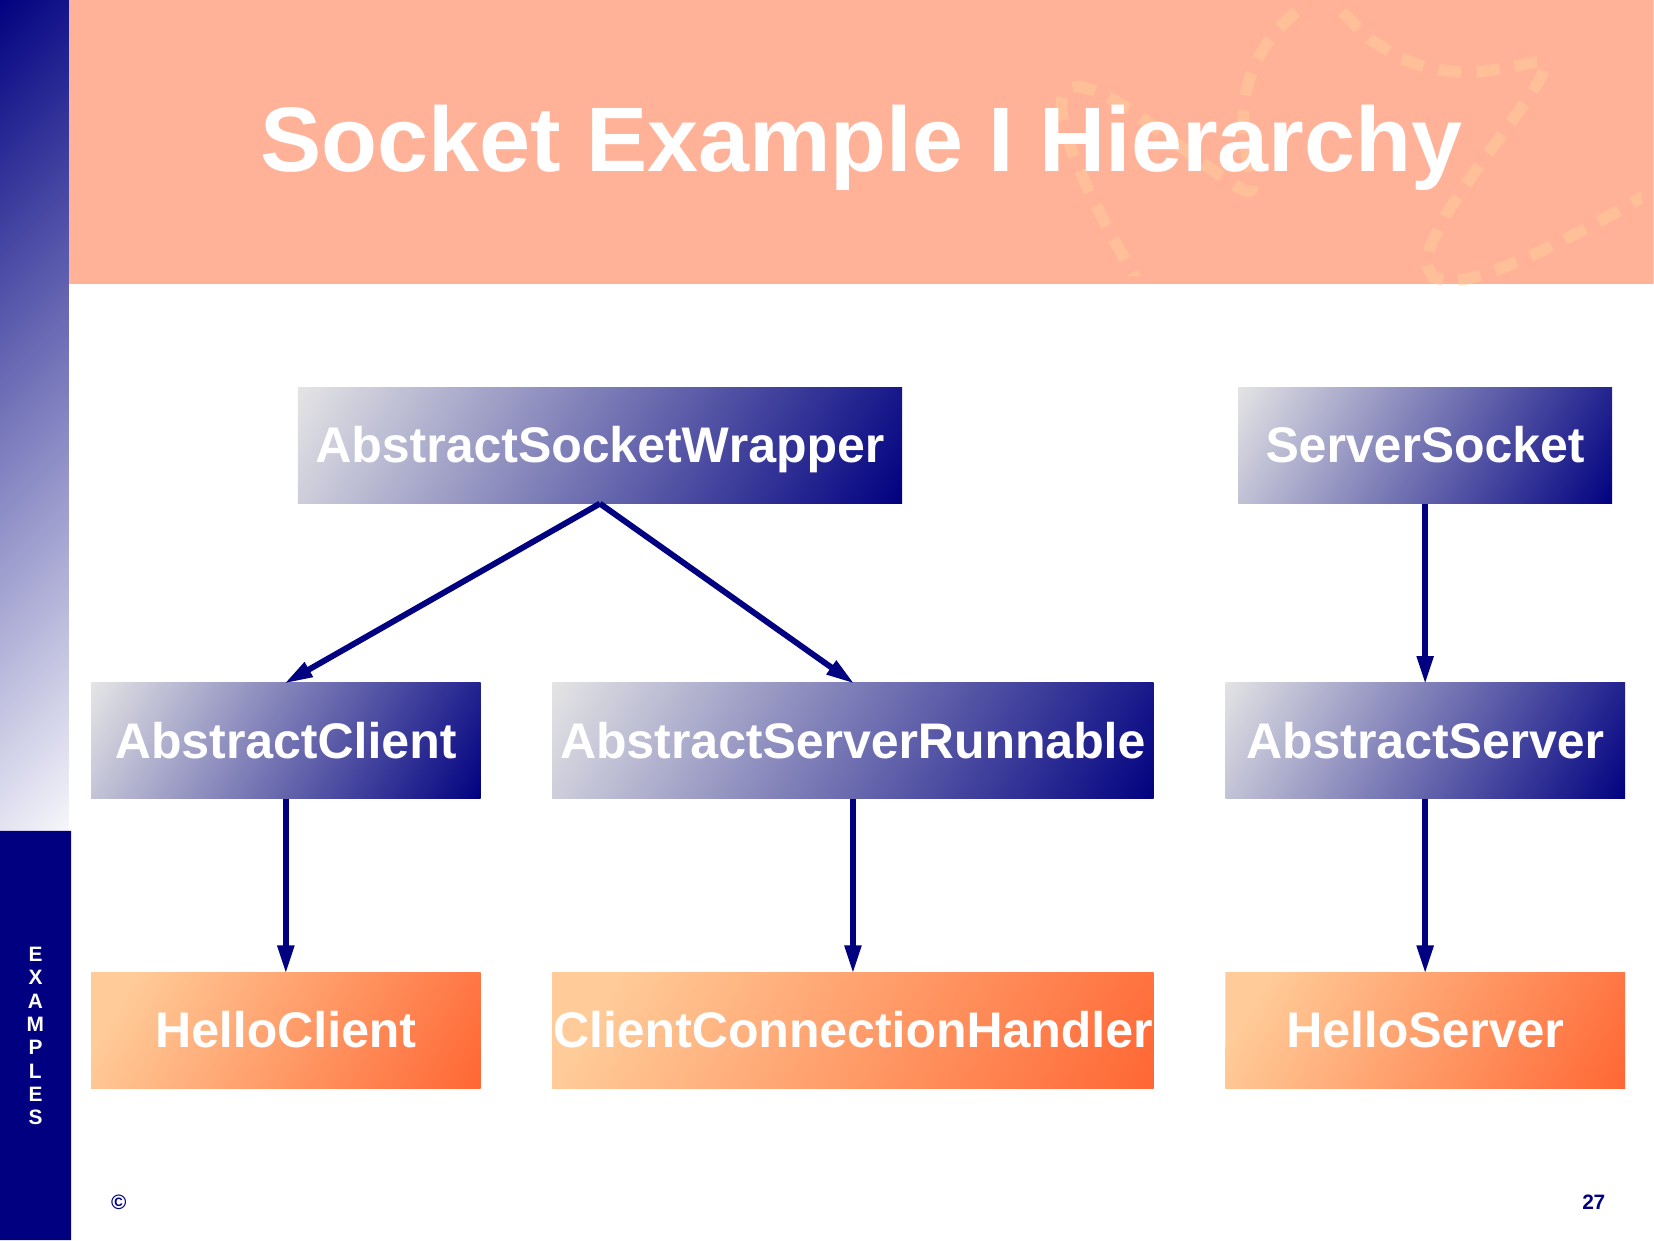

# Socket Example I Hierarchy
AbstractSocketWrapper
ServerSocket
AbstractClient
AbstractServerRunnable
AbstractServer
E
X
A
M
P
L
E
S
HelloClient
ClientConnectionHandler
HelloServer